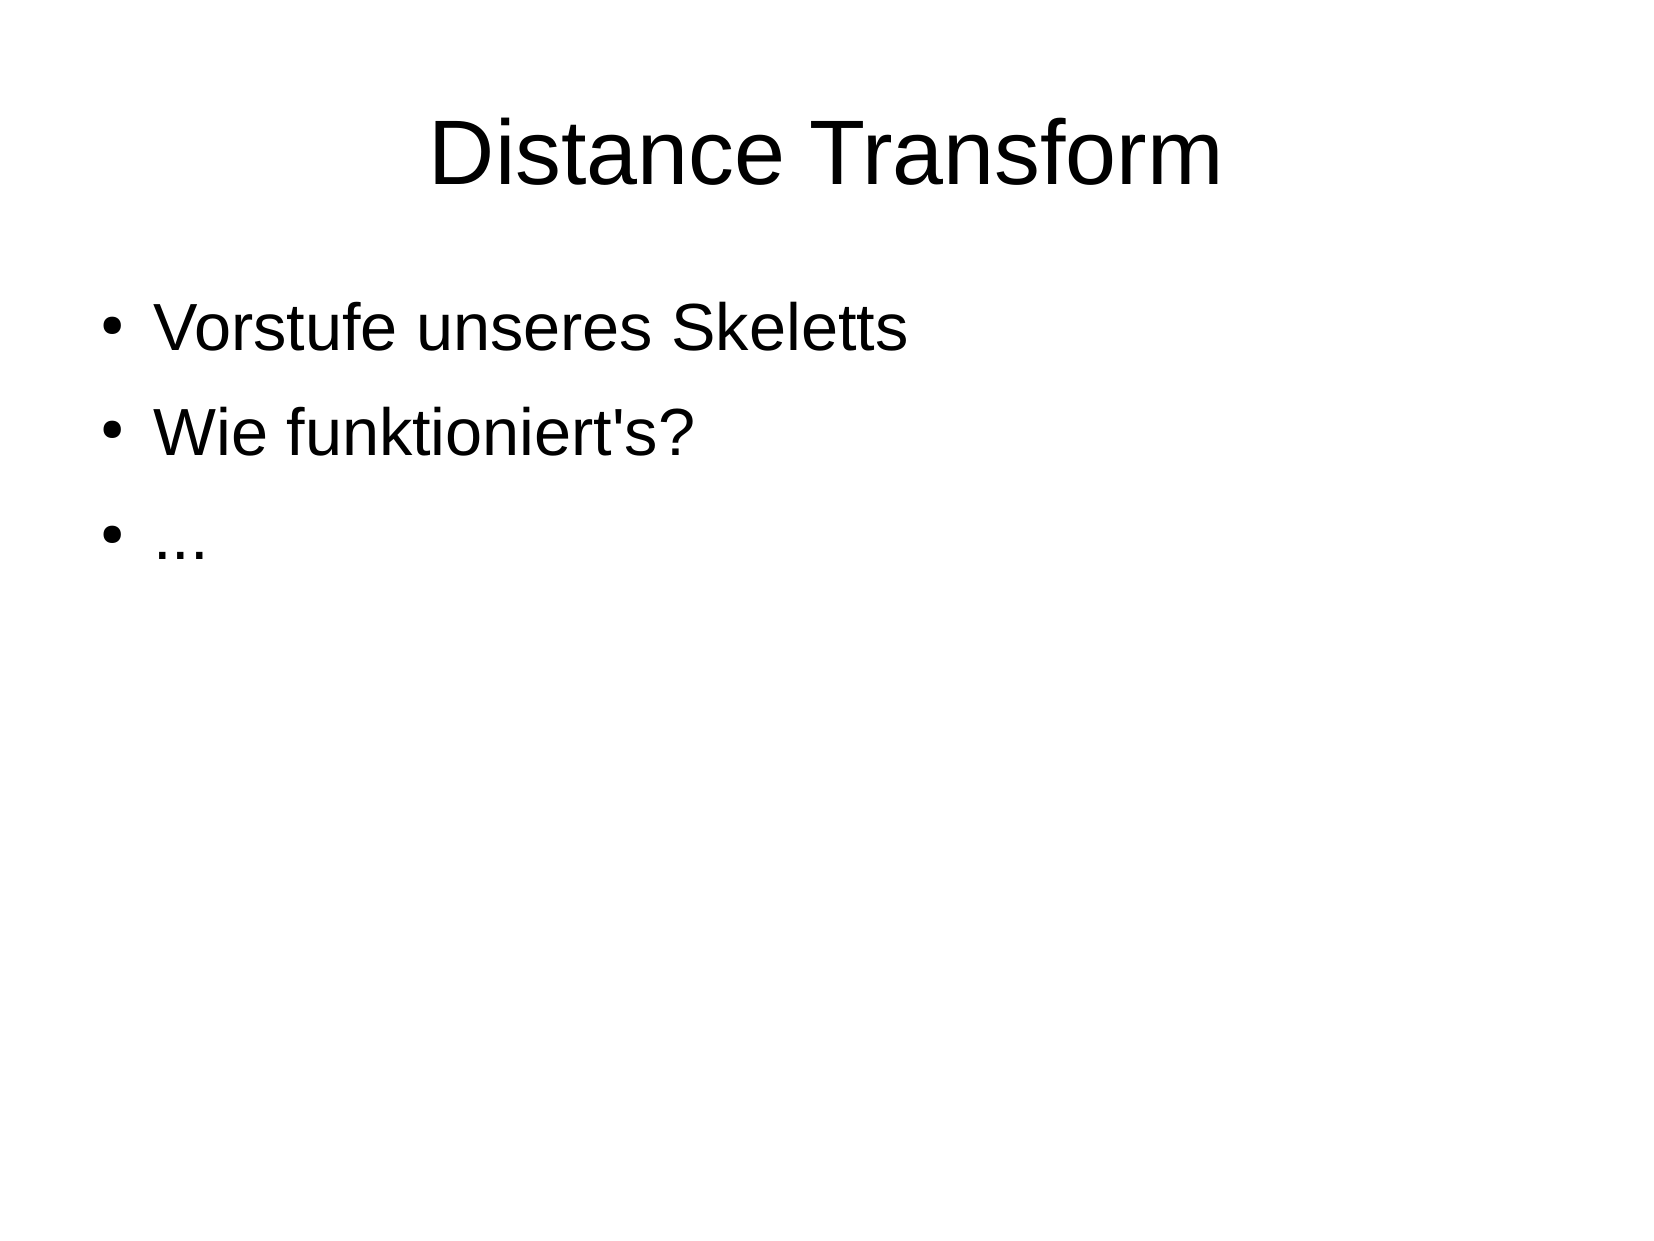

# Distance Transform
Vorstufe unseres Skeletts
Wie funktioniert's?
...